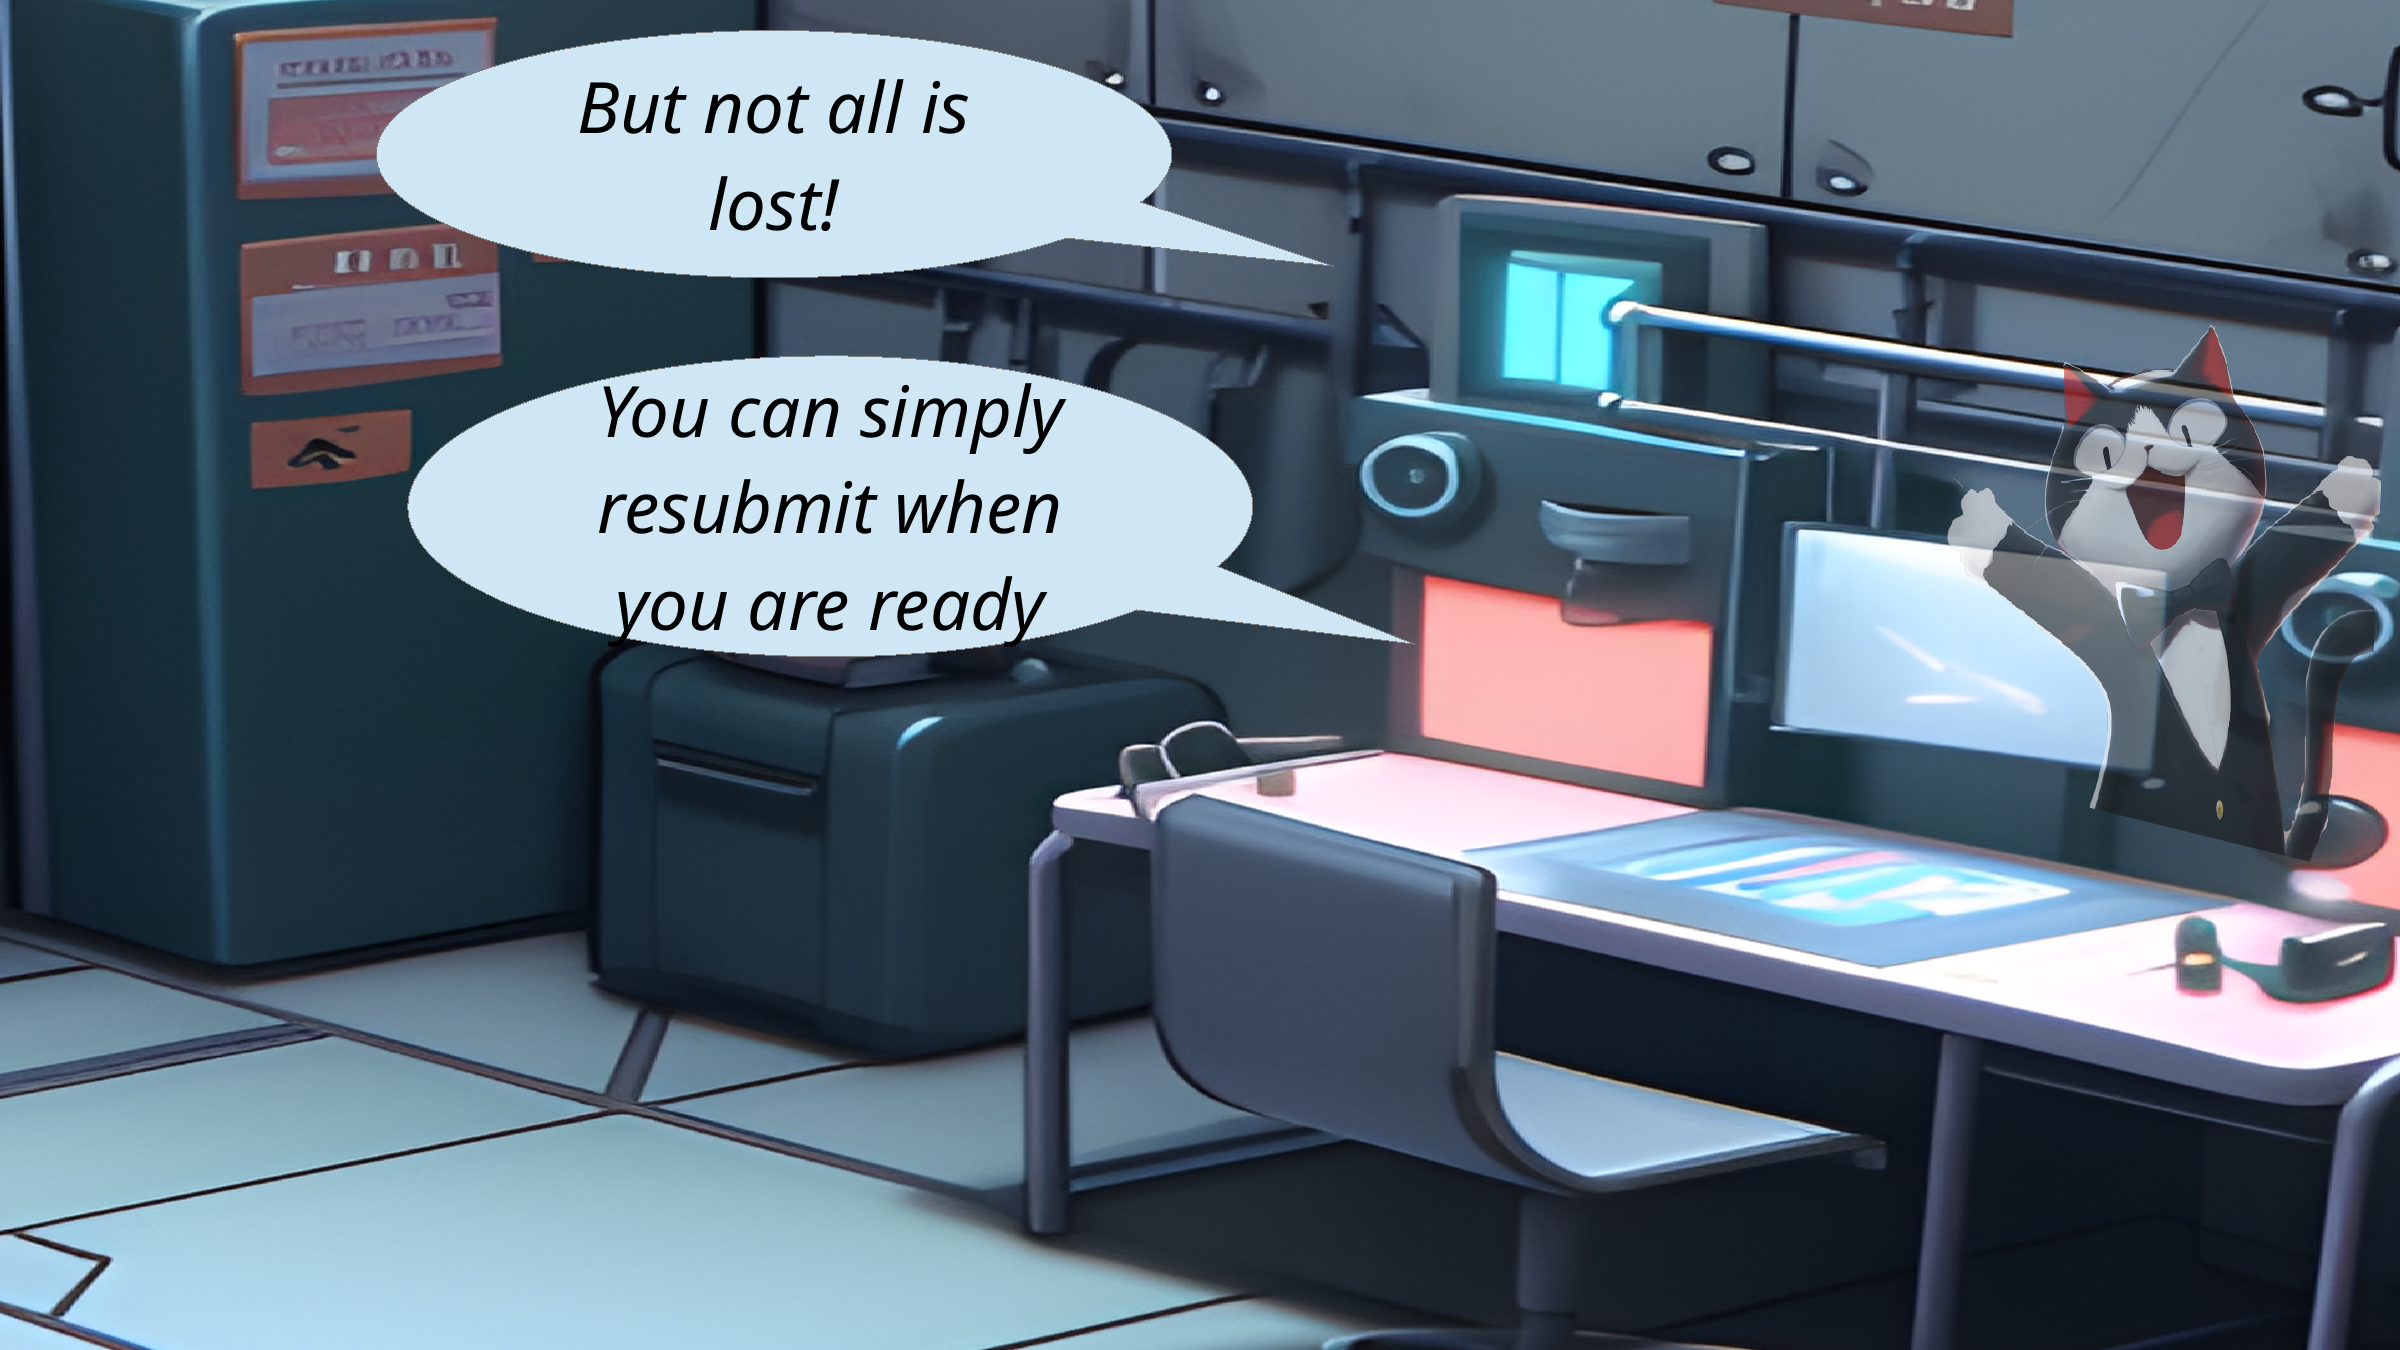

But not all is lost!
You can simply resubmit when you are ready